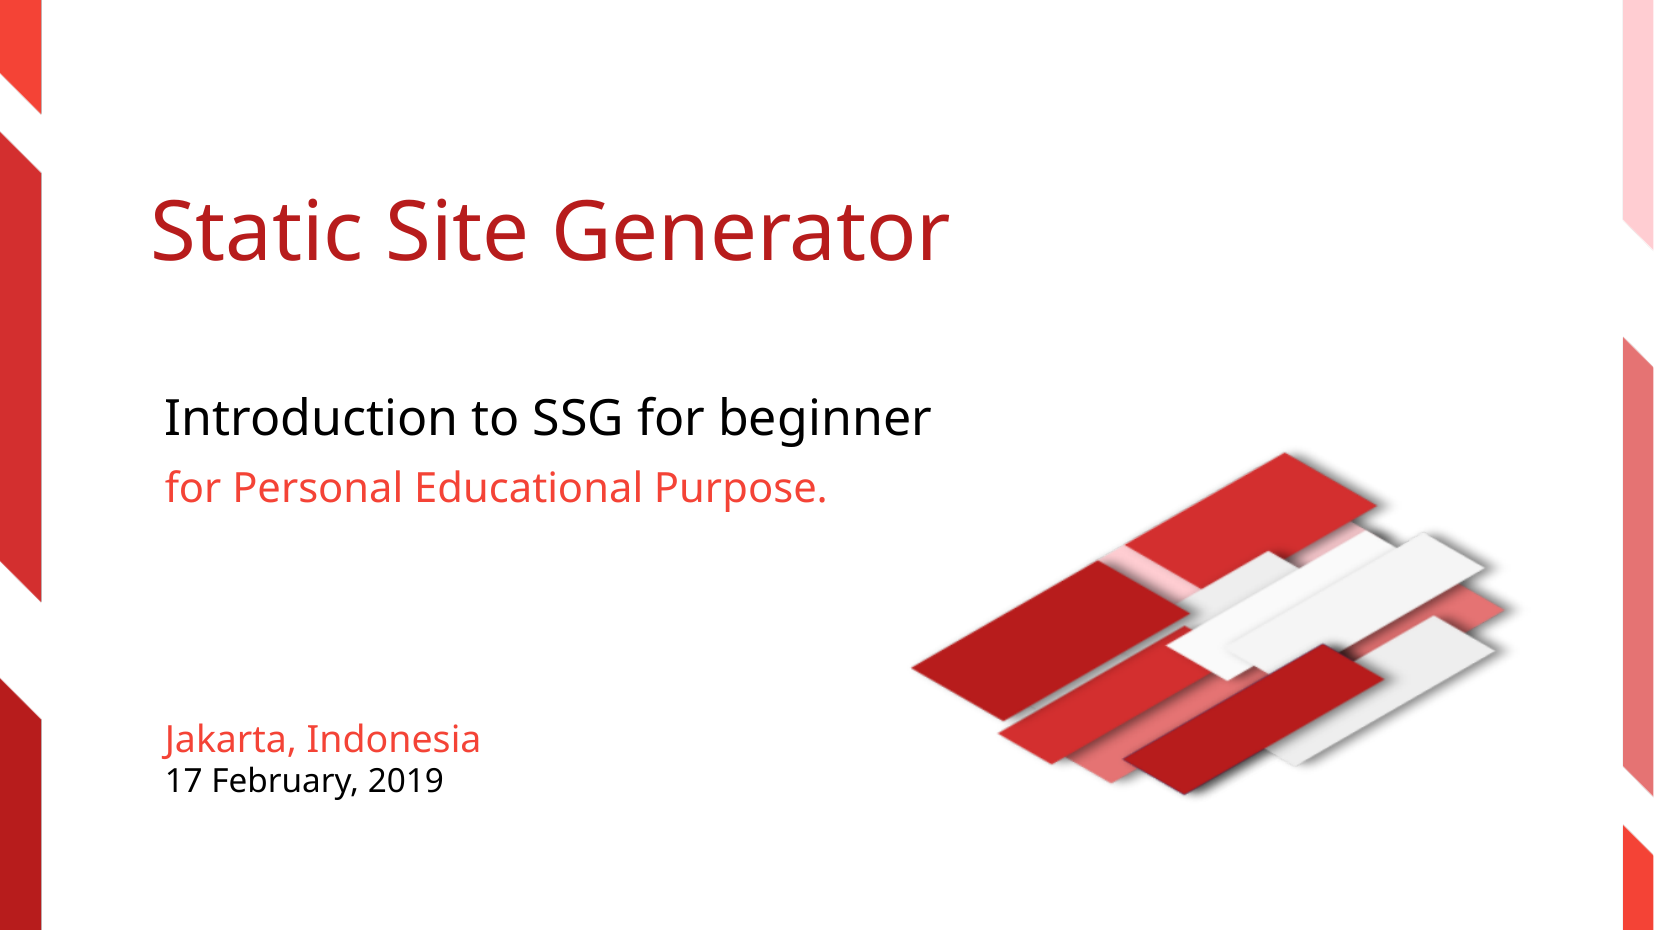

# Static Site Generator
Introduction to SSG for beginner
for Personal Educational Purpose.
Jakarta, Indonesia
17 February, 2019